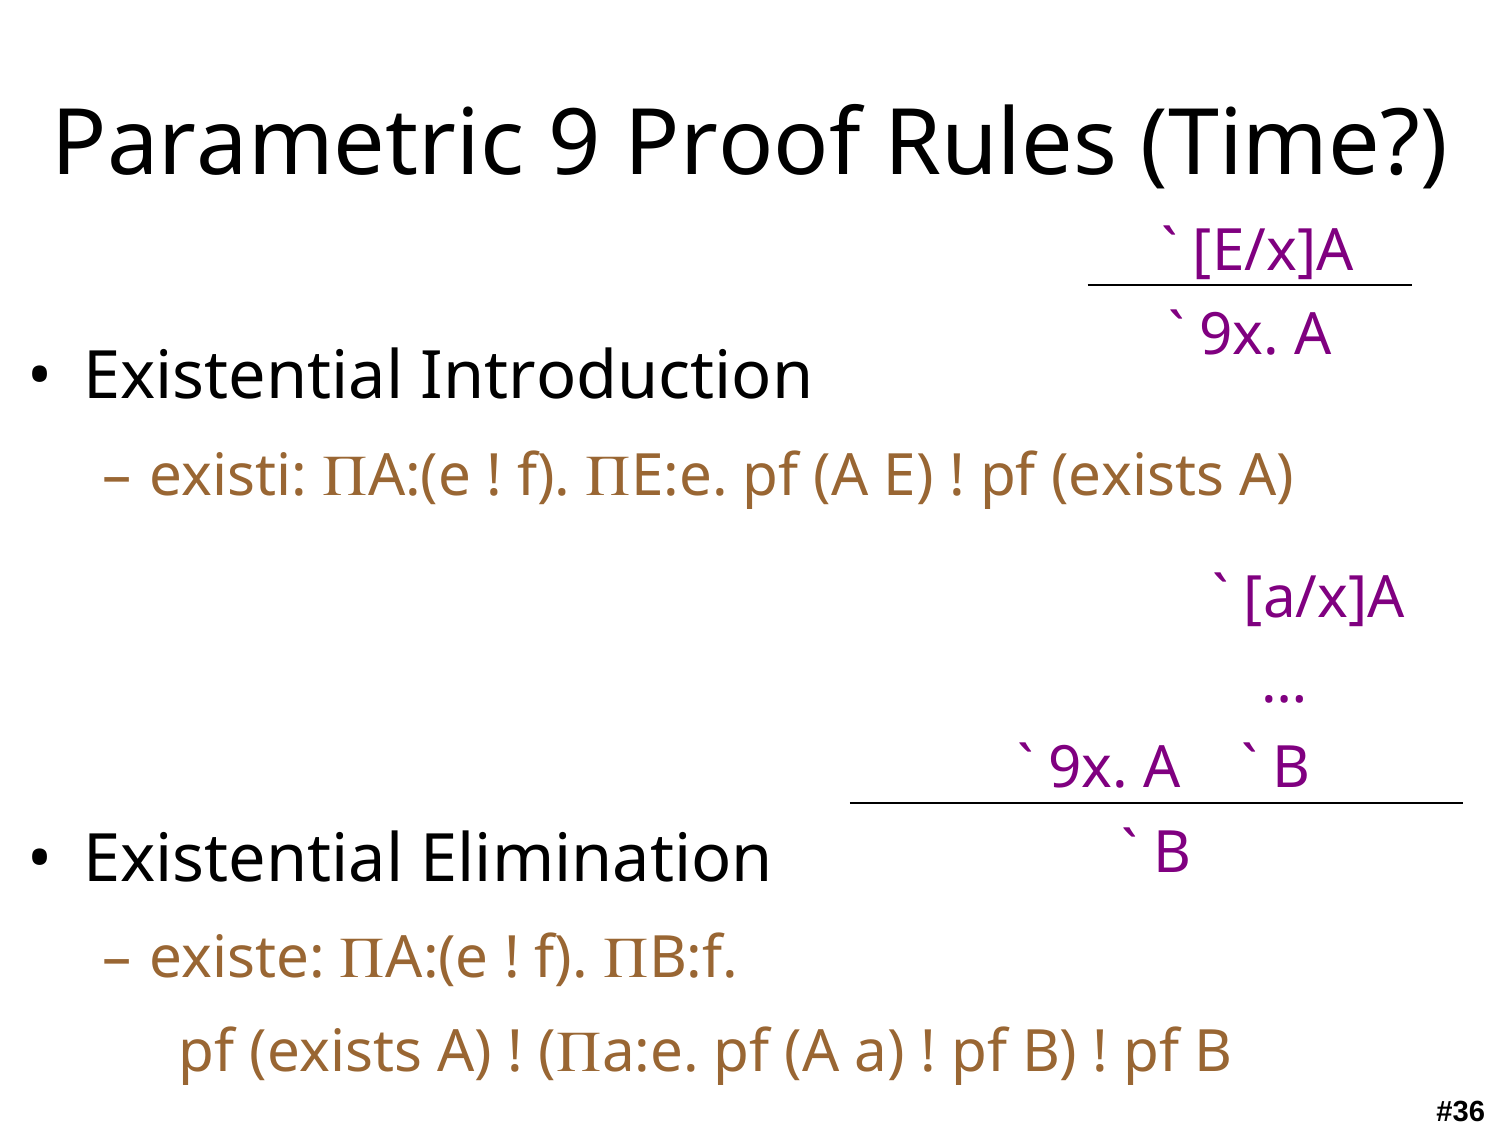

# Parametric 9 Proof Rules (Time?)
 ` [E/x]A
` 9x. A
Existential Introduction
existi: A:(e ! f). E:e. pf (A E) ! pf (exists A)
Existential Elimination
existe: A:(e ! f). B:f.
 pf (exists A) ! (a:e. pf (A a) ! pf B) ! pf B
 ` [a/x]A
 …
 ` 9x. A ` B
` B
36